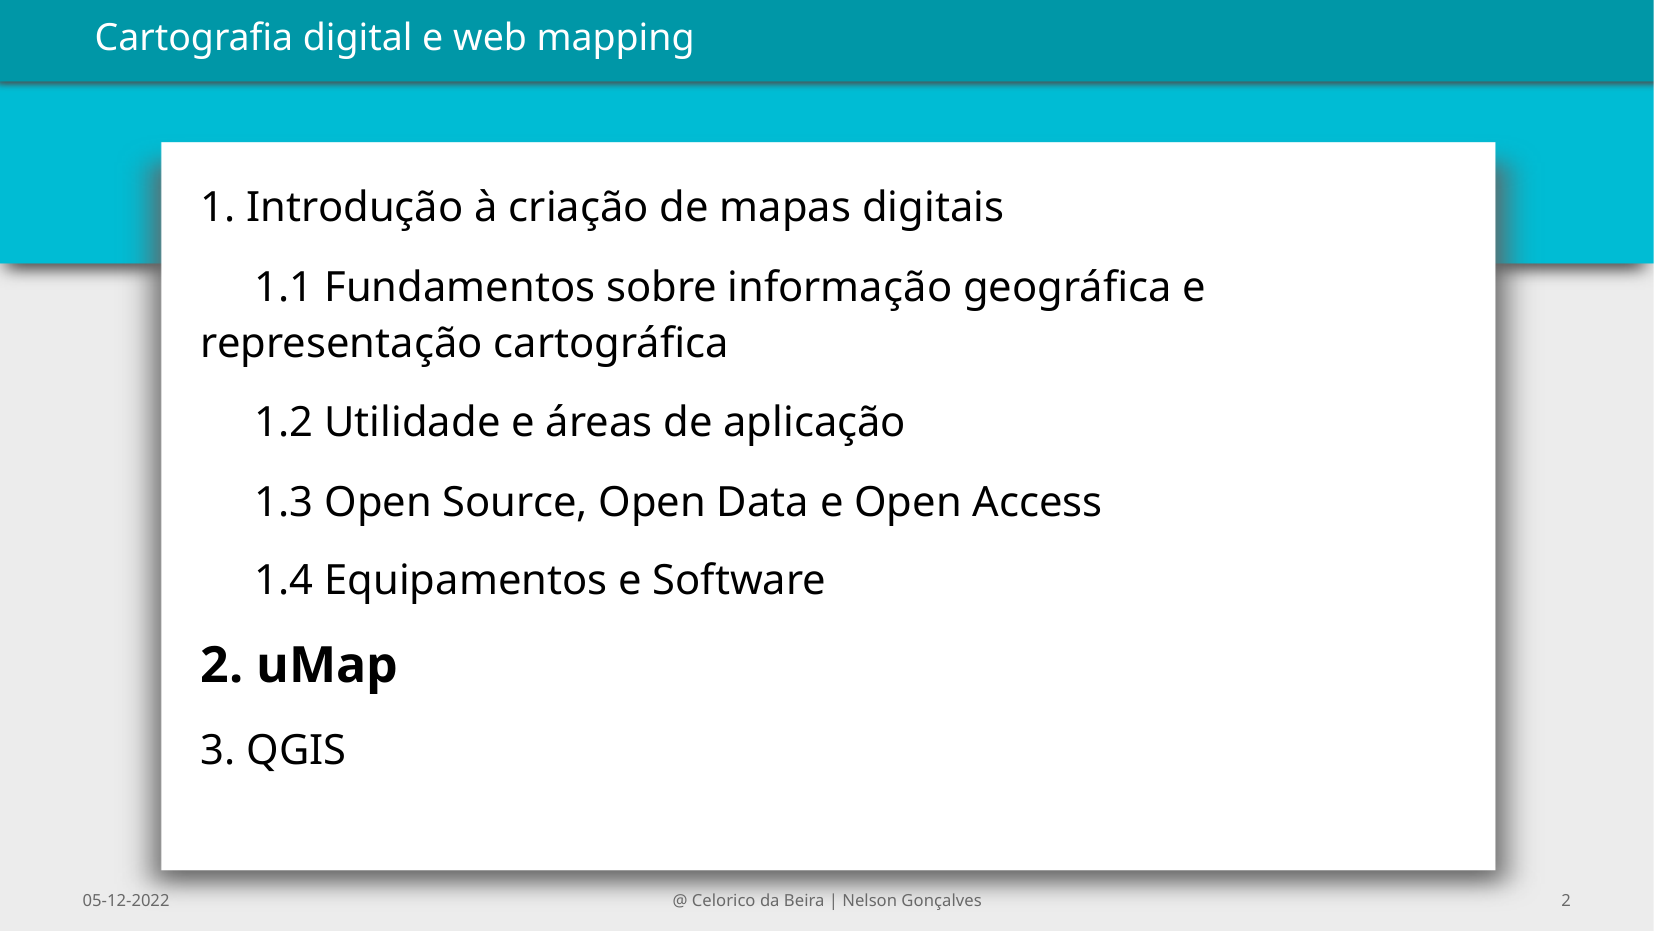

# Cartografia digital e web mapping
1. Introdução à criação de mapas digitais
 1.1 Fundamentos sobre informação geográfica e representação cartográfica
 1.2 Utilidade e áreas de aplicação
 1.3 Open Source, Open Data e Open Access
 1.4 Equipamentos e Software
2. uMap
3. QGIS
05-12-2022
@ Celorico da Beira | Nelson Gonçalves
2